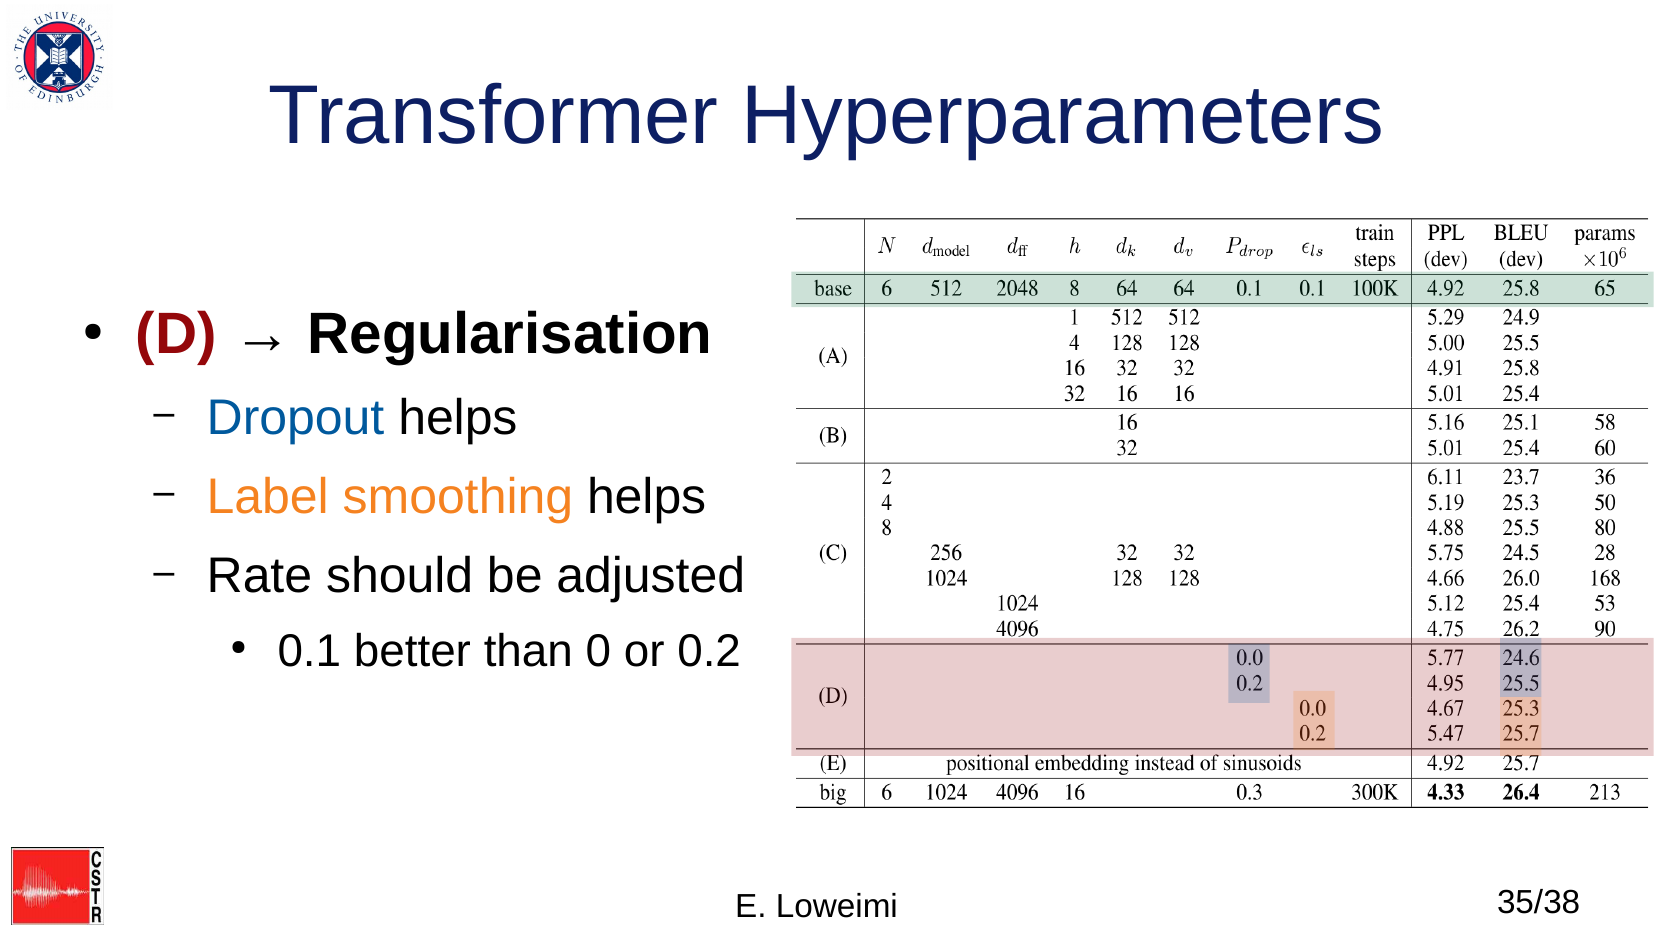

# Transformer Hyperparameters
(D) → Regularisation
Dropout helps
Label smoothing helps
Rate should be adjusted
0.1 better than 0 or 0.2
35/38
E. Loweimi